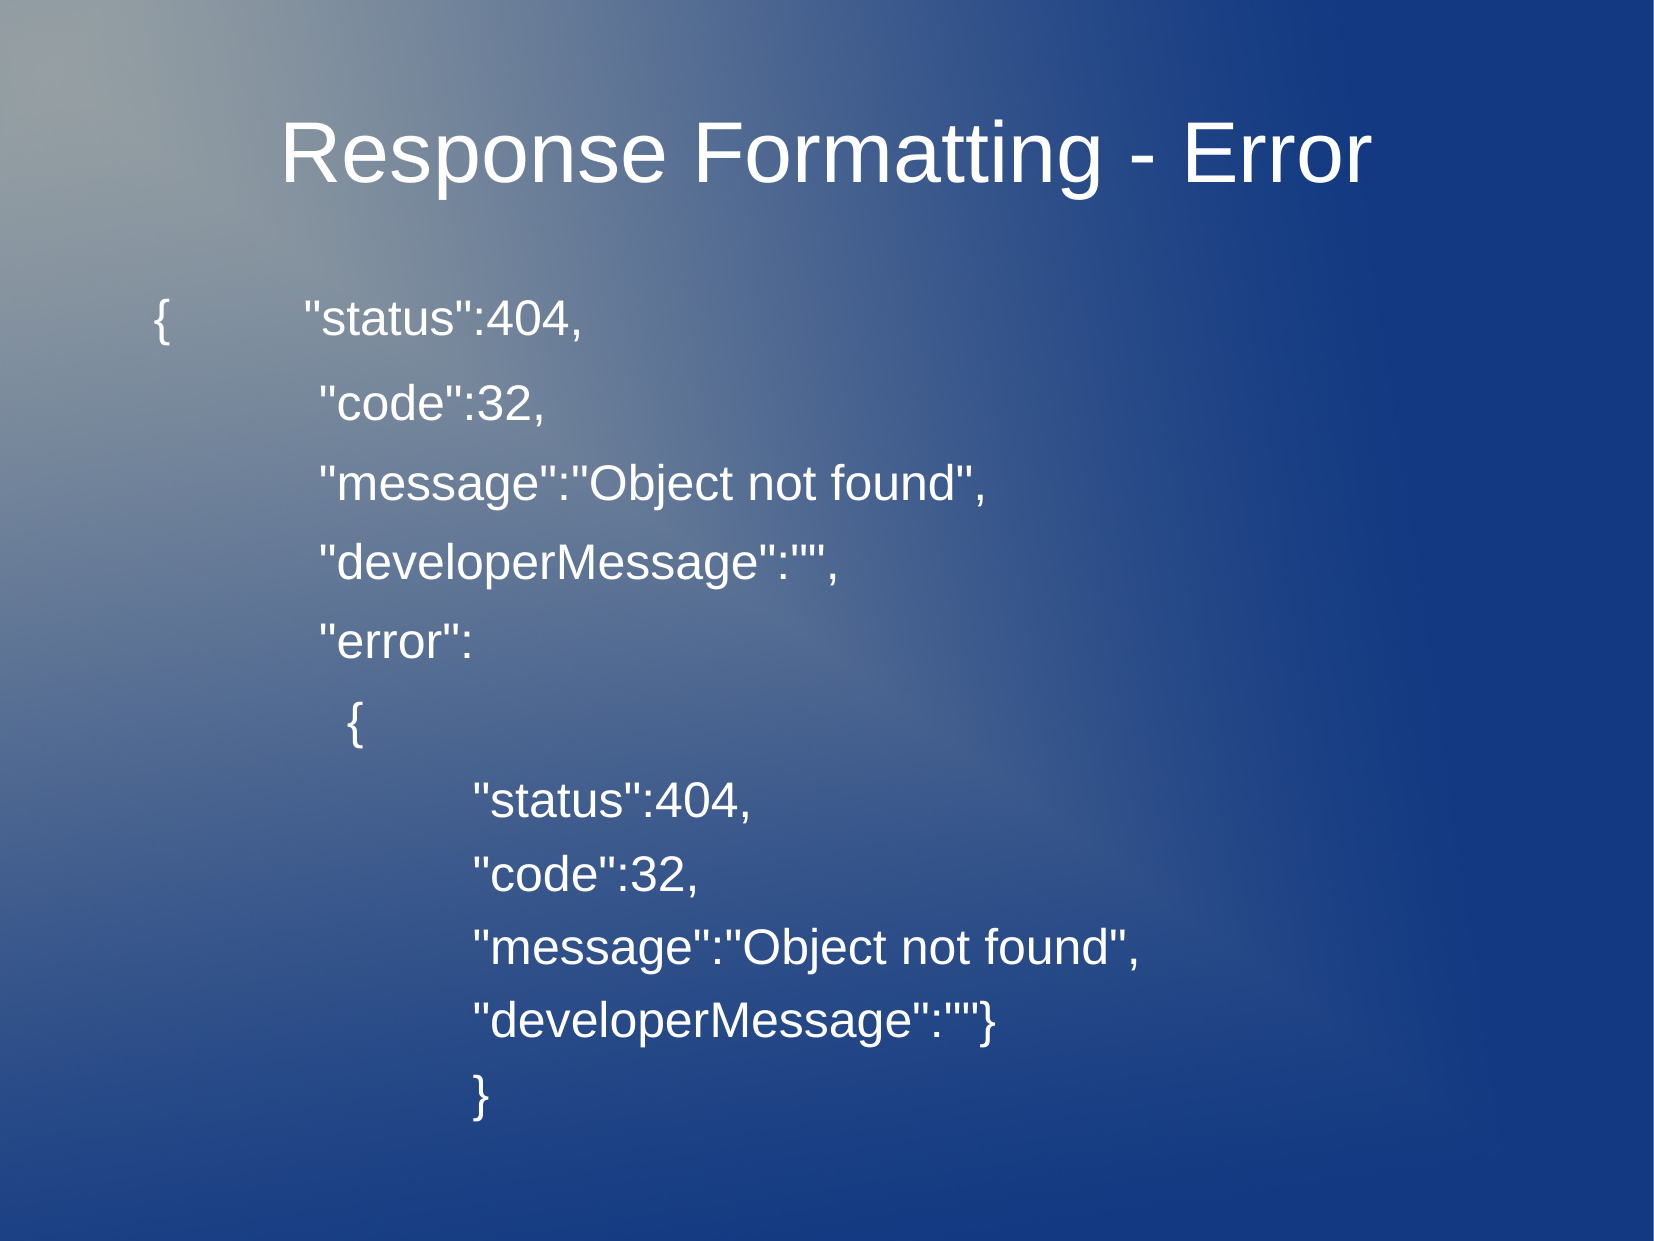

# Response Formatting - Error
{		"status":404,
"code":32,
"message":"Object not found",
"developerMessage":"",
"error":
 {
"status":404,
"code":32,
"message":"Object not found",
"developerMessage":""}
}